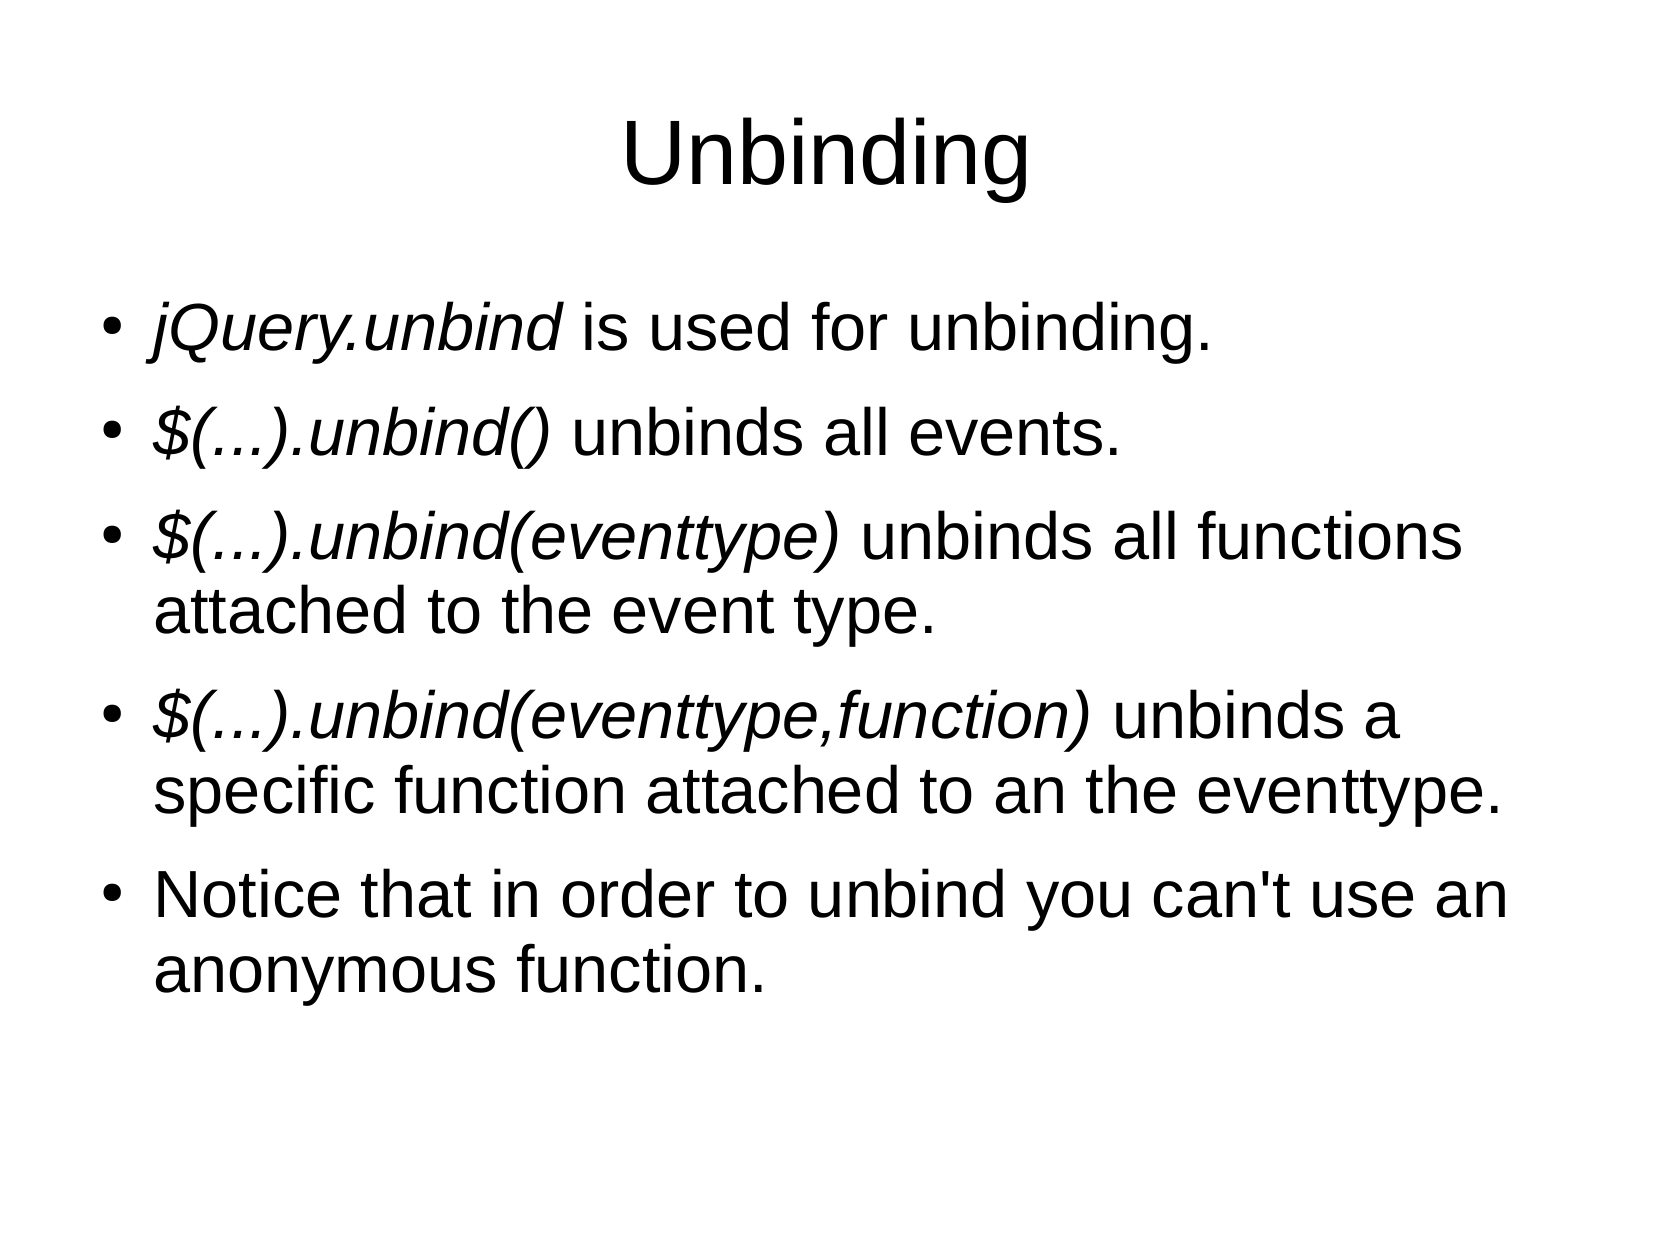

# Unbinding
jQuery.unbind is used for unbinding.
$(...).unbind() unbinds all events.
$(...).unbind(eventtype) unbinds all functions attached to the event type.
$(...).unbind(eventtype,function) unbinds a specific function attached to an the eventtype.
Notice that in order to unbind you can't use an anonymous function.